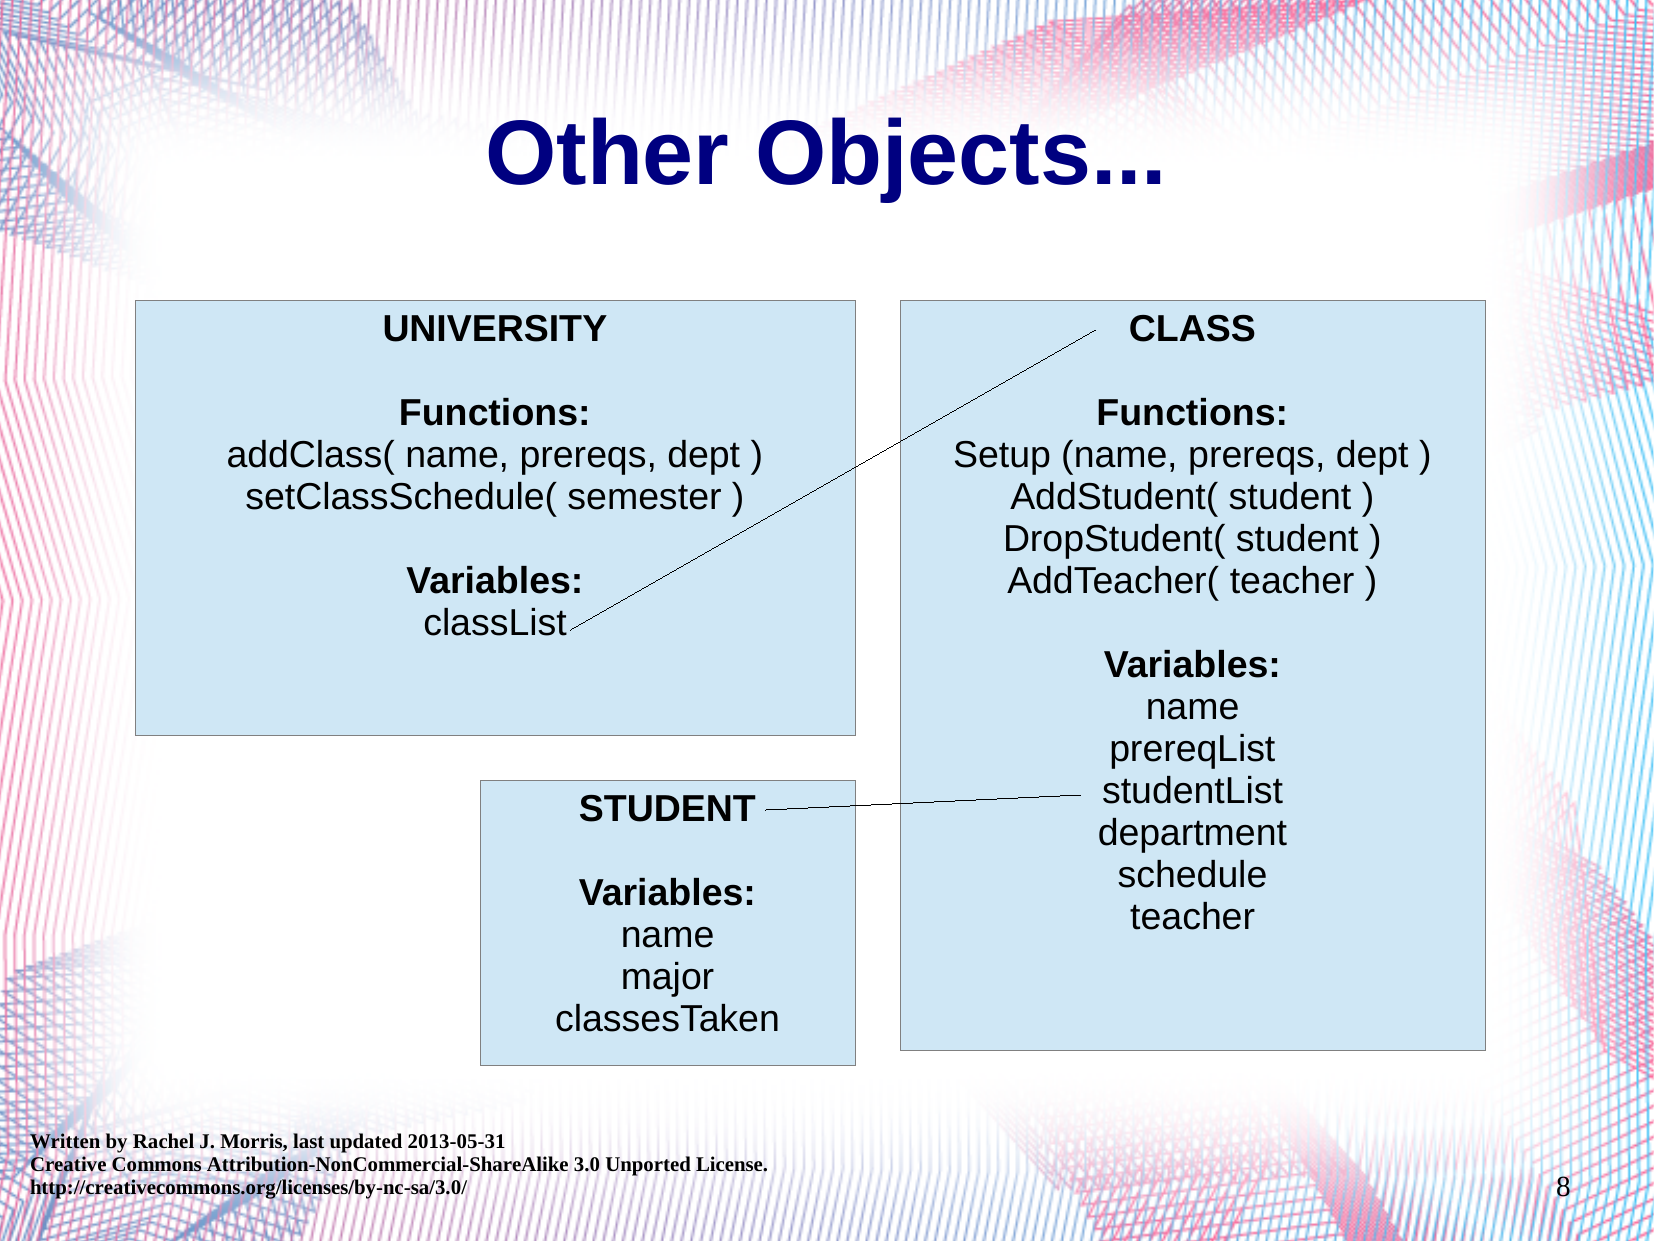

# Other Objects...
UNIVERSITY
Functions:
addClass( name, prereqs, dept )
setClassSchedule( semester )
Variables:
classList
CLASS
Functions:
Setup (name, prereqs, dept )
AddStudent( student )
DropStudent( student )
AddTeacher( teacher )
Variables:
name
prereqList
studentList
department
schedule
teacher
STUDENT
Variables:
name
major
classesTaken
8